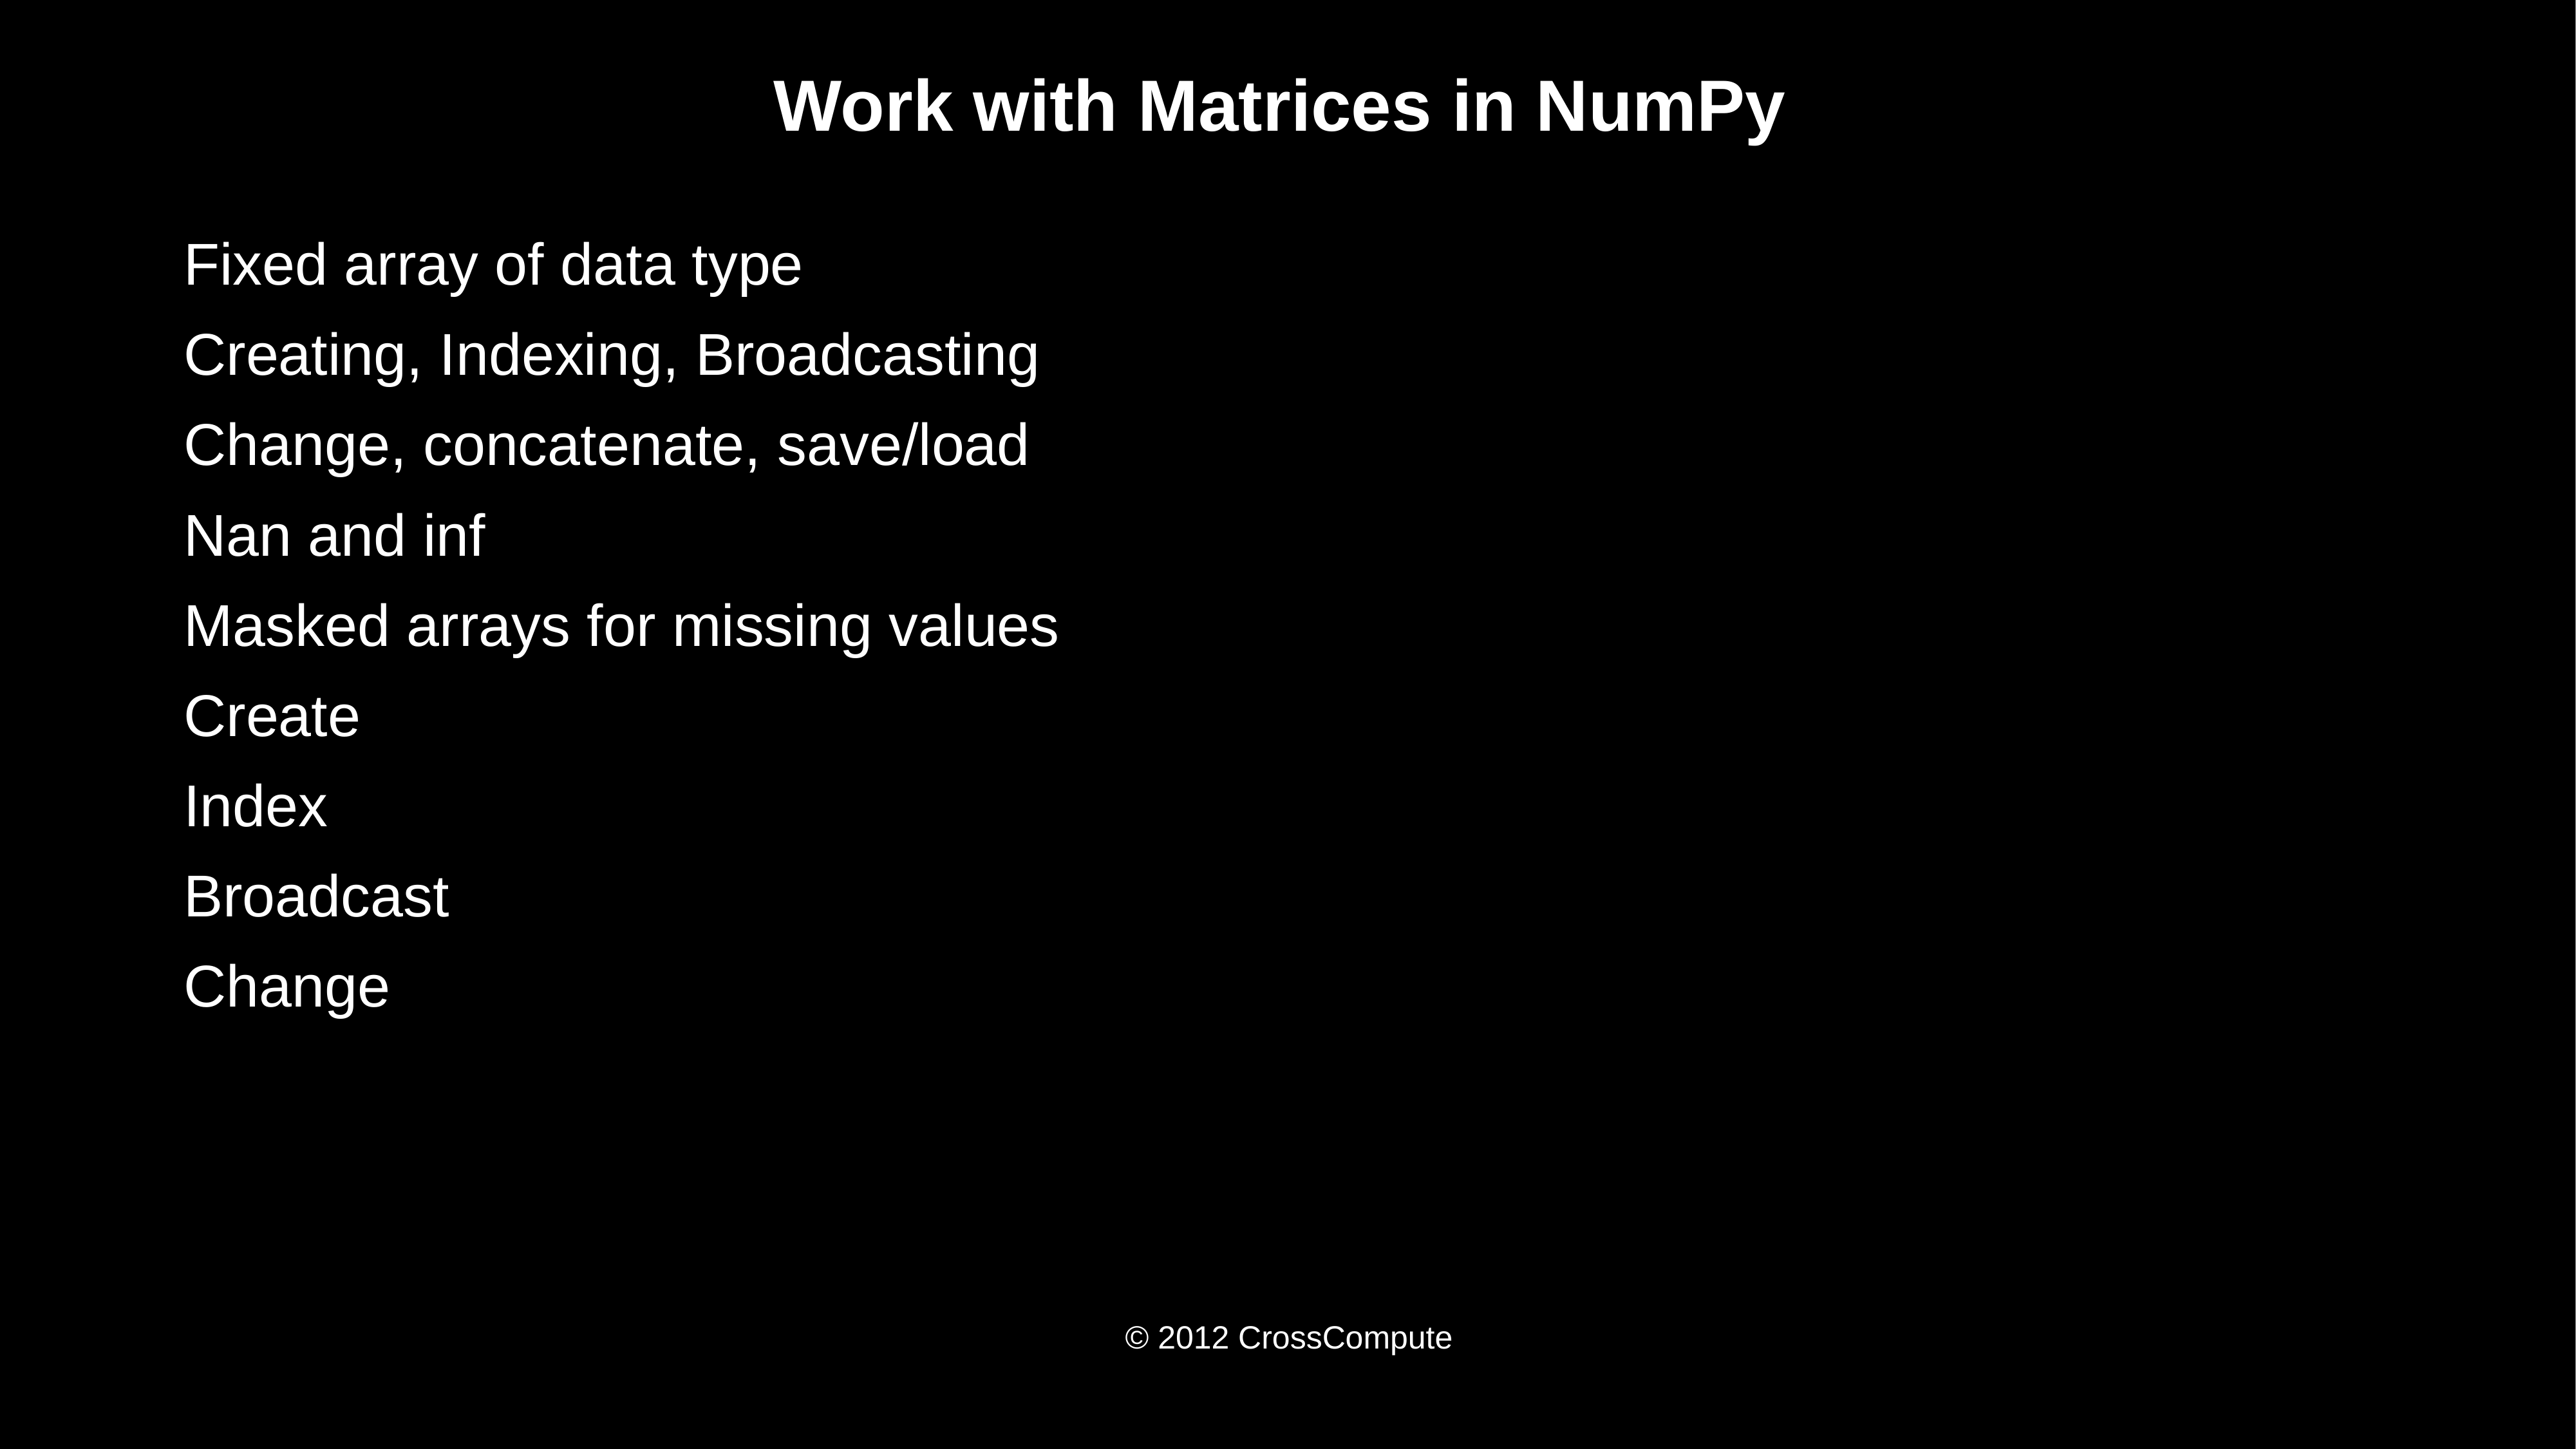

# Work with Matrices in NumPy
 Fixed array of data type
 Creating, Indexing, Broadcasting
 Change, concatenate, save/load
 Nan and inf
 Masked arrays for missing values
 Create
 Index
 Broadcast
 Change
© 2012 CrossCompute